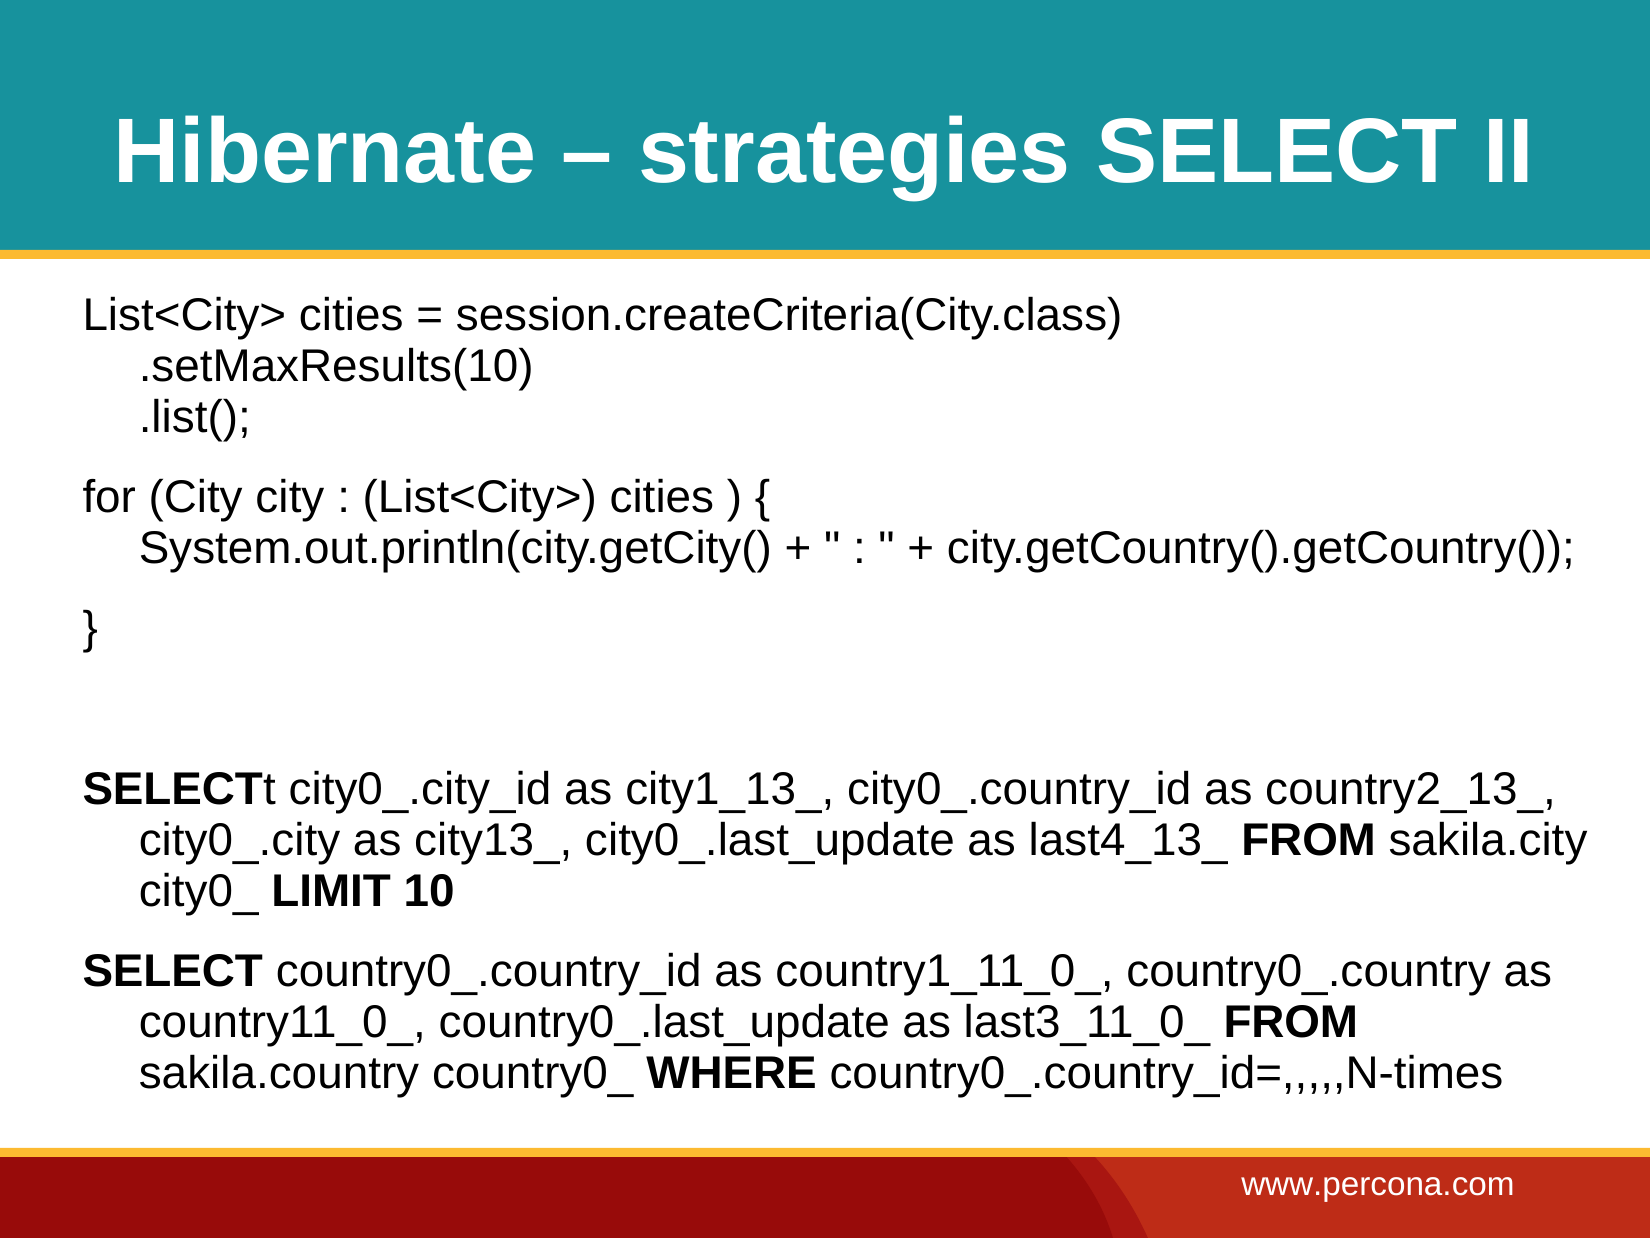

# Hibernate – strategies SELECT II
List<City> cities = session.createCriteria(City.class)
.setMaxResults(10)
.list();
for (City city : (List<City>) cities ) {
System.out.println(city.getCity() + " : " + city.getCountry().getCountry());
}
SELECTt city0_.city_id as city1_13_, city0_.country_id as country2_13_, city0_.city as city13_, city0_.last_update as last4_13_ FROM sakila.city city0_ LIMIT 10
SELECT country0_.country_id as country1_11_0_, country0_.country as country11_0_, country0_.last_update as last3_11_0_ FROM sakila.country country0_ WHERE country0_.country_id=,,,,,N-times
www.percona.com